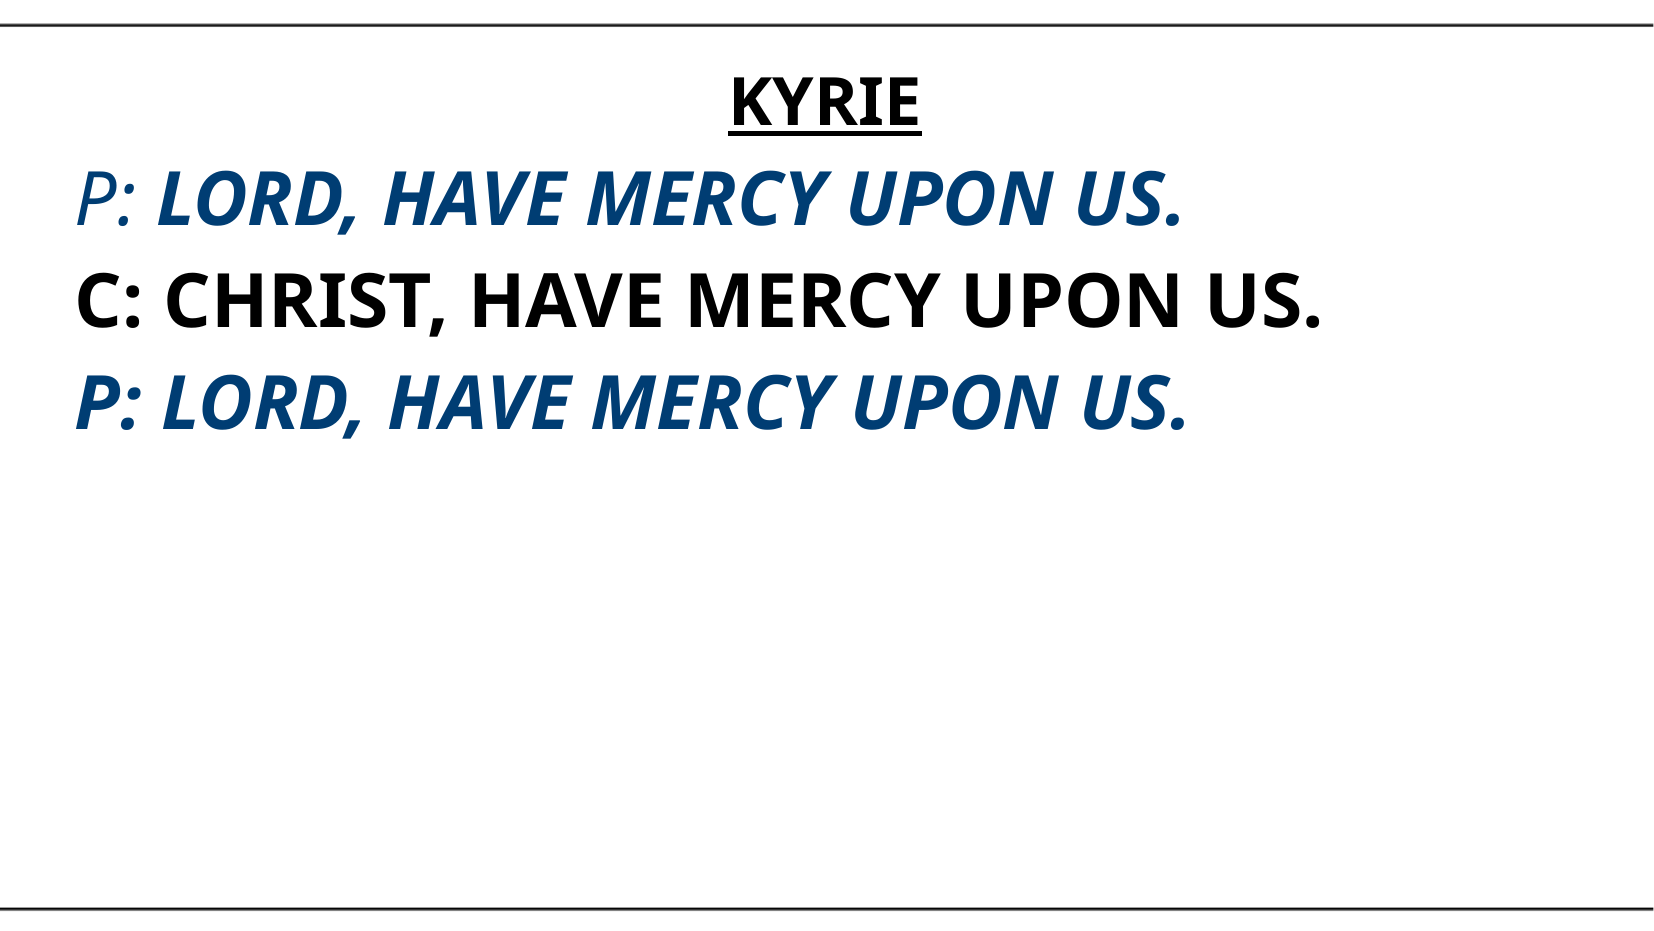

Kyrie
P: Lord, have mercy upon us.
C: Christ, have mercy upon us.
P: Lord, have mercy upon us.